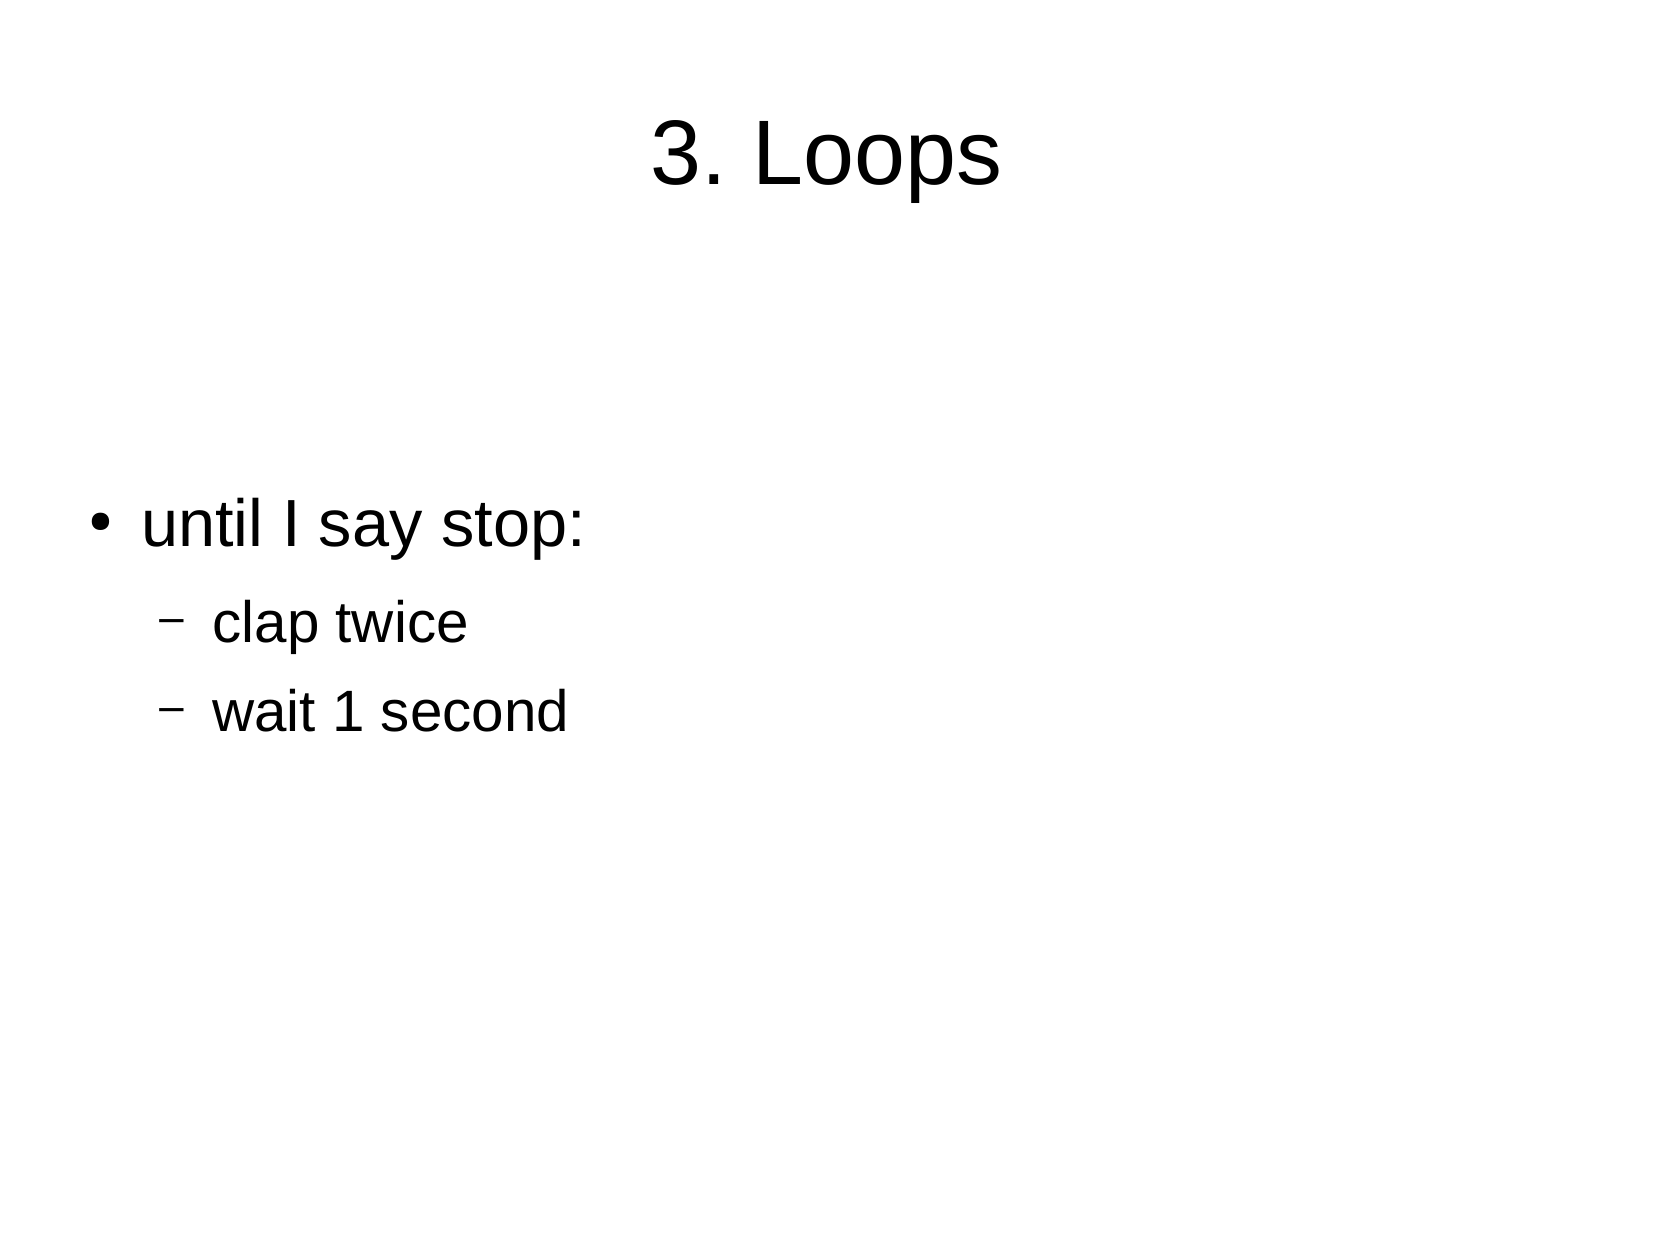

# 3. Loops
until I say stop:
clap twice
wait 1 second